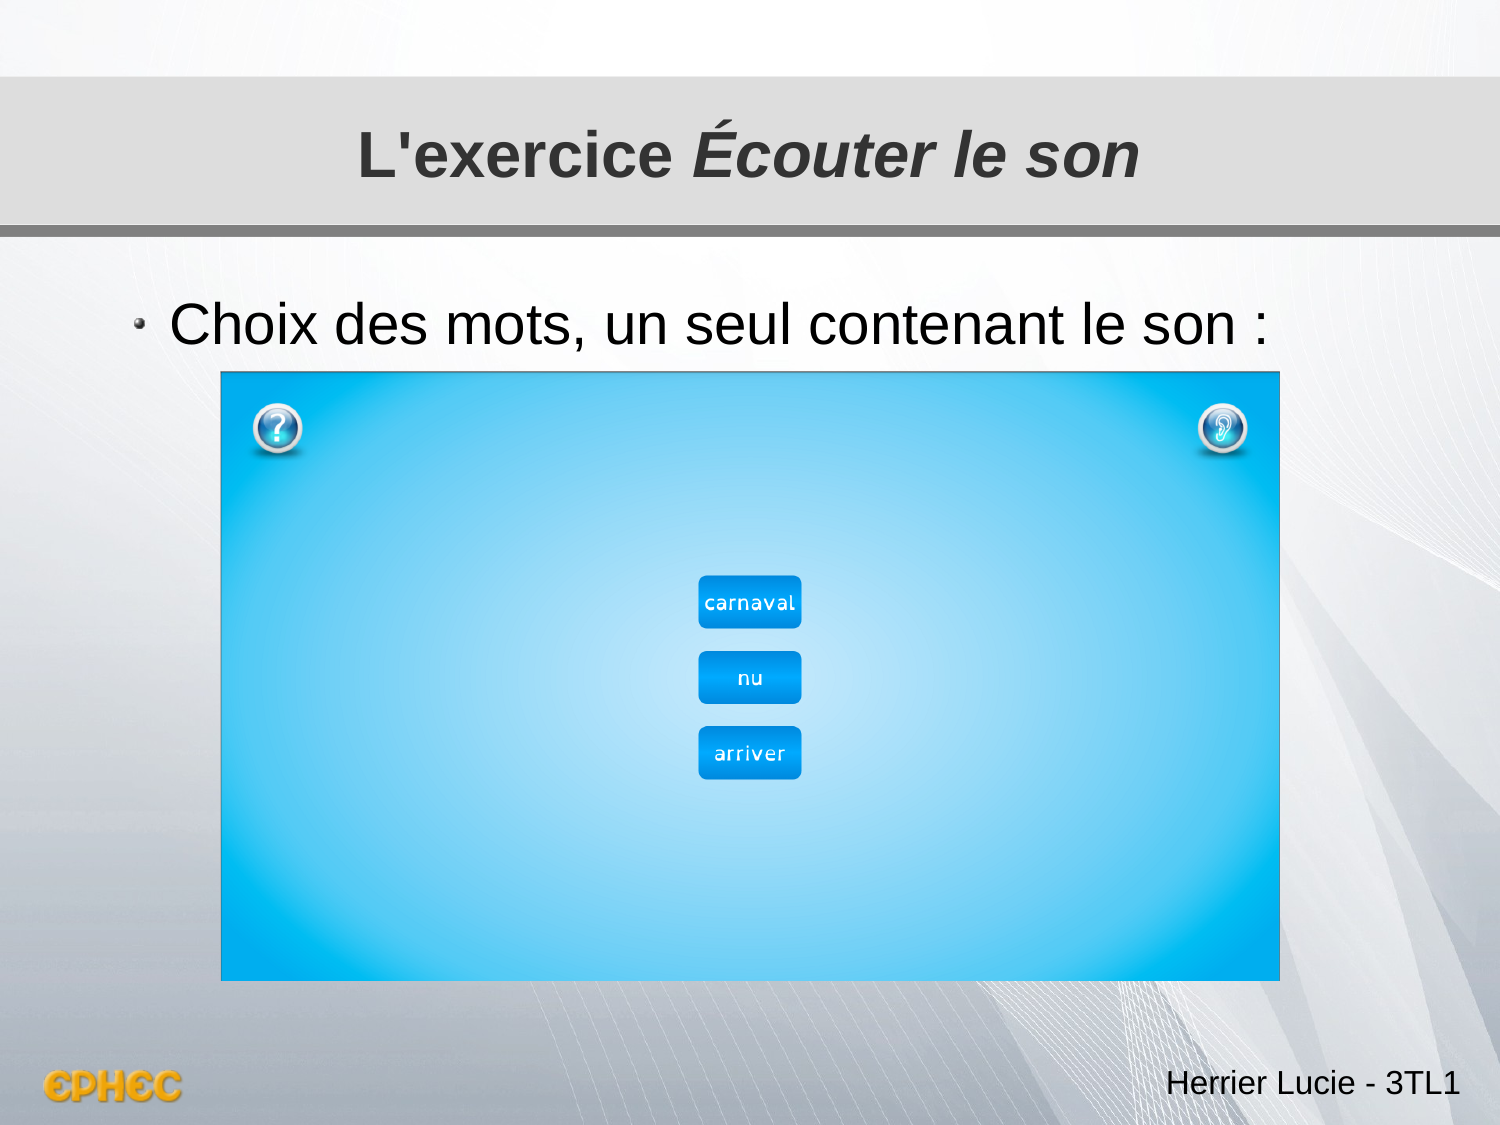

# L'exercice Écouter le son
Choix des mots, un seul contenant le son :
Herrier Lucie - 3TL1